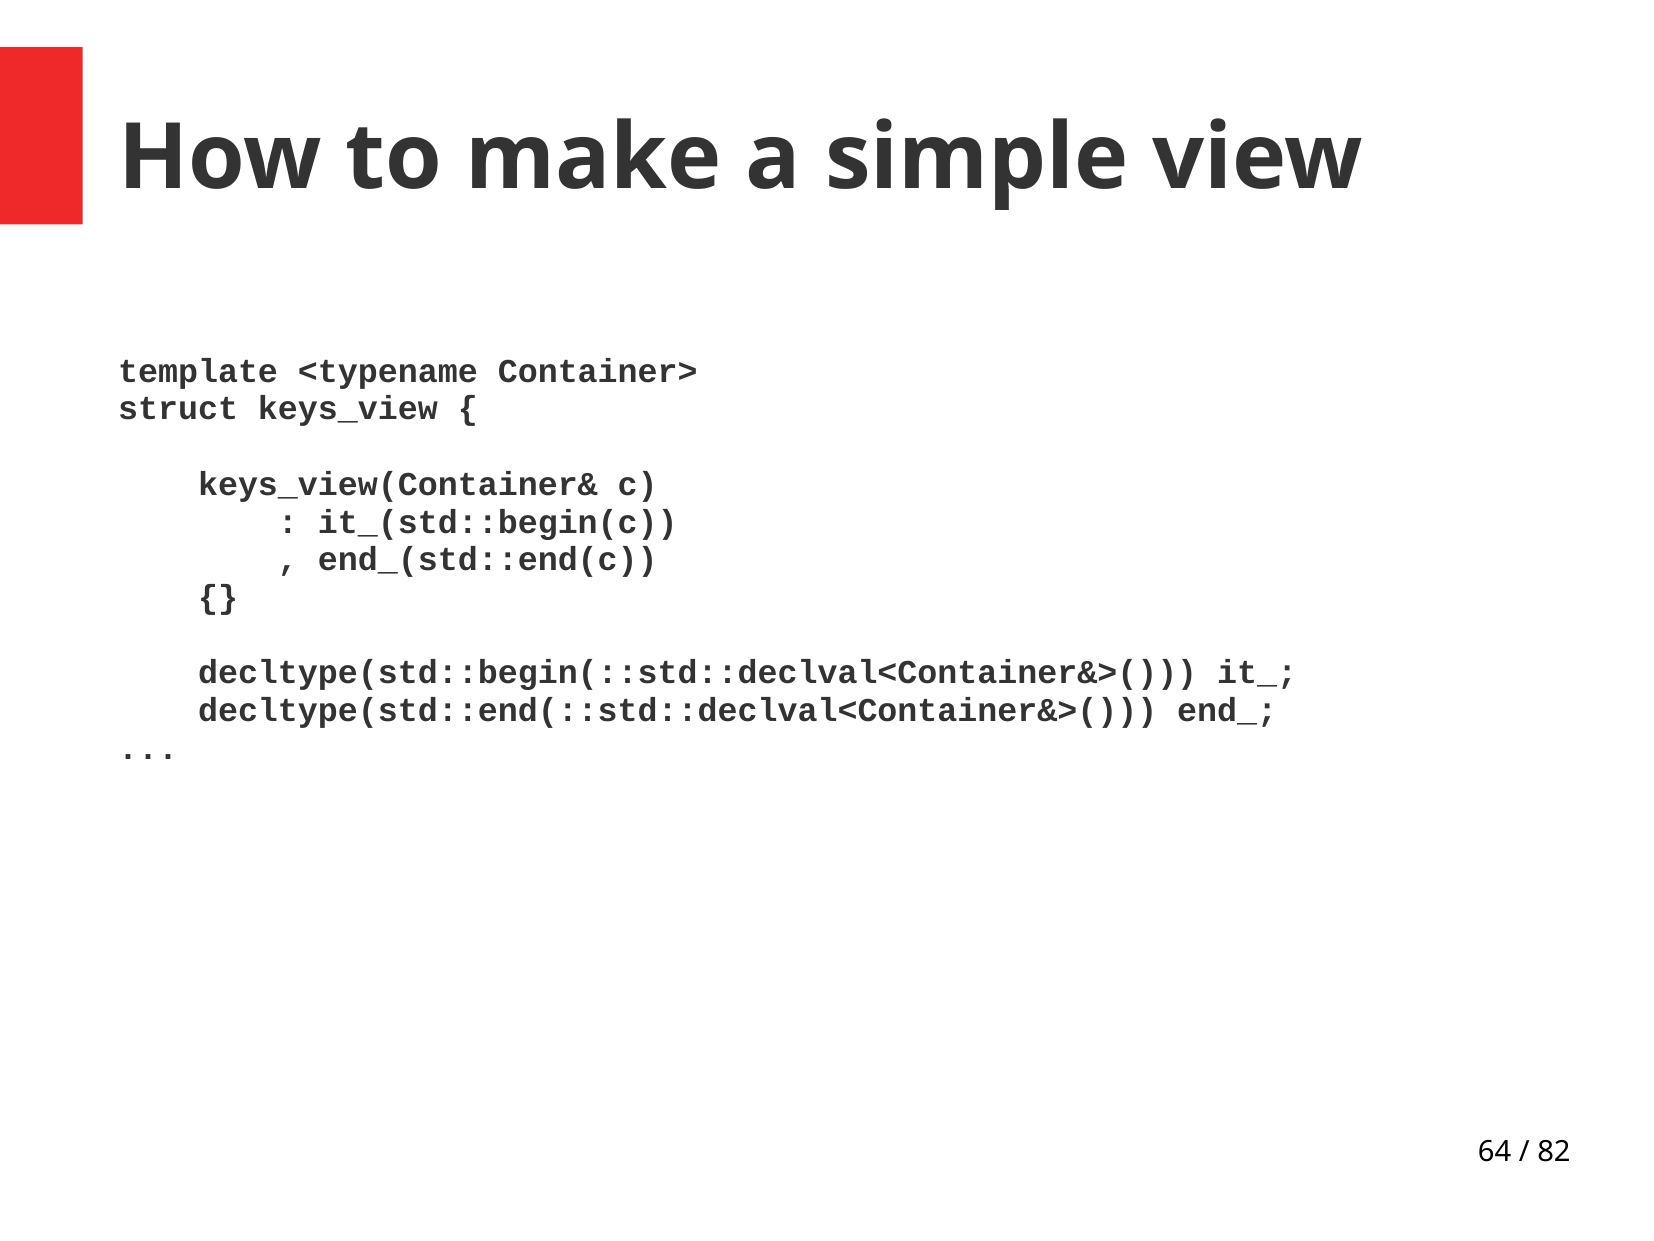

# How to make a simple view
template <typename Container>
struct keys_view {
 keys_view(Container& c)
 : it_(std::begin(c))
 , end_(std::end(c))
 {}
 decltype(std::begin(::std::declval<Container&>())) it_;
 decltype(std::end(::std::declval<Container&>())) end_;
...
64